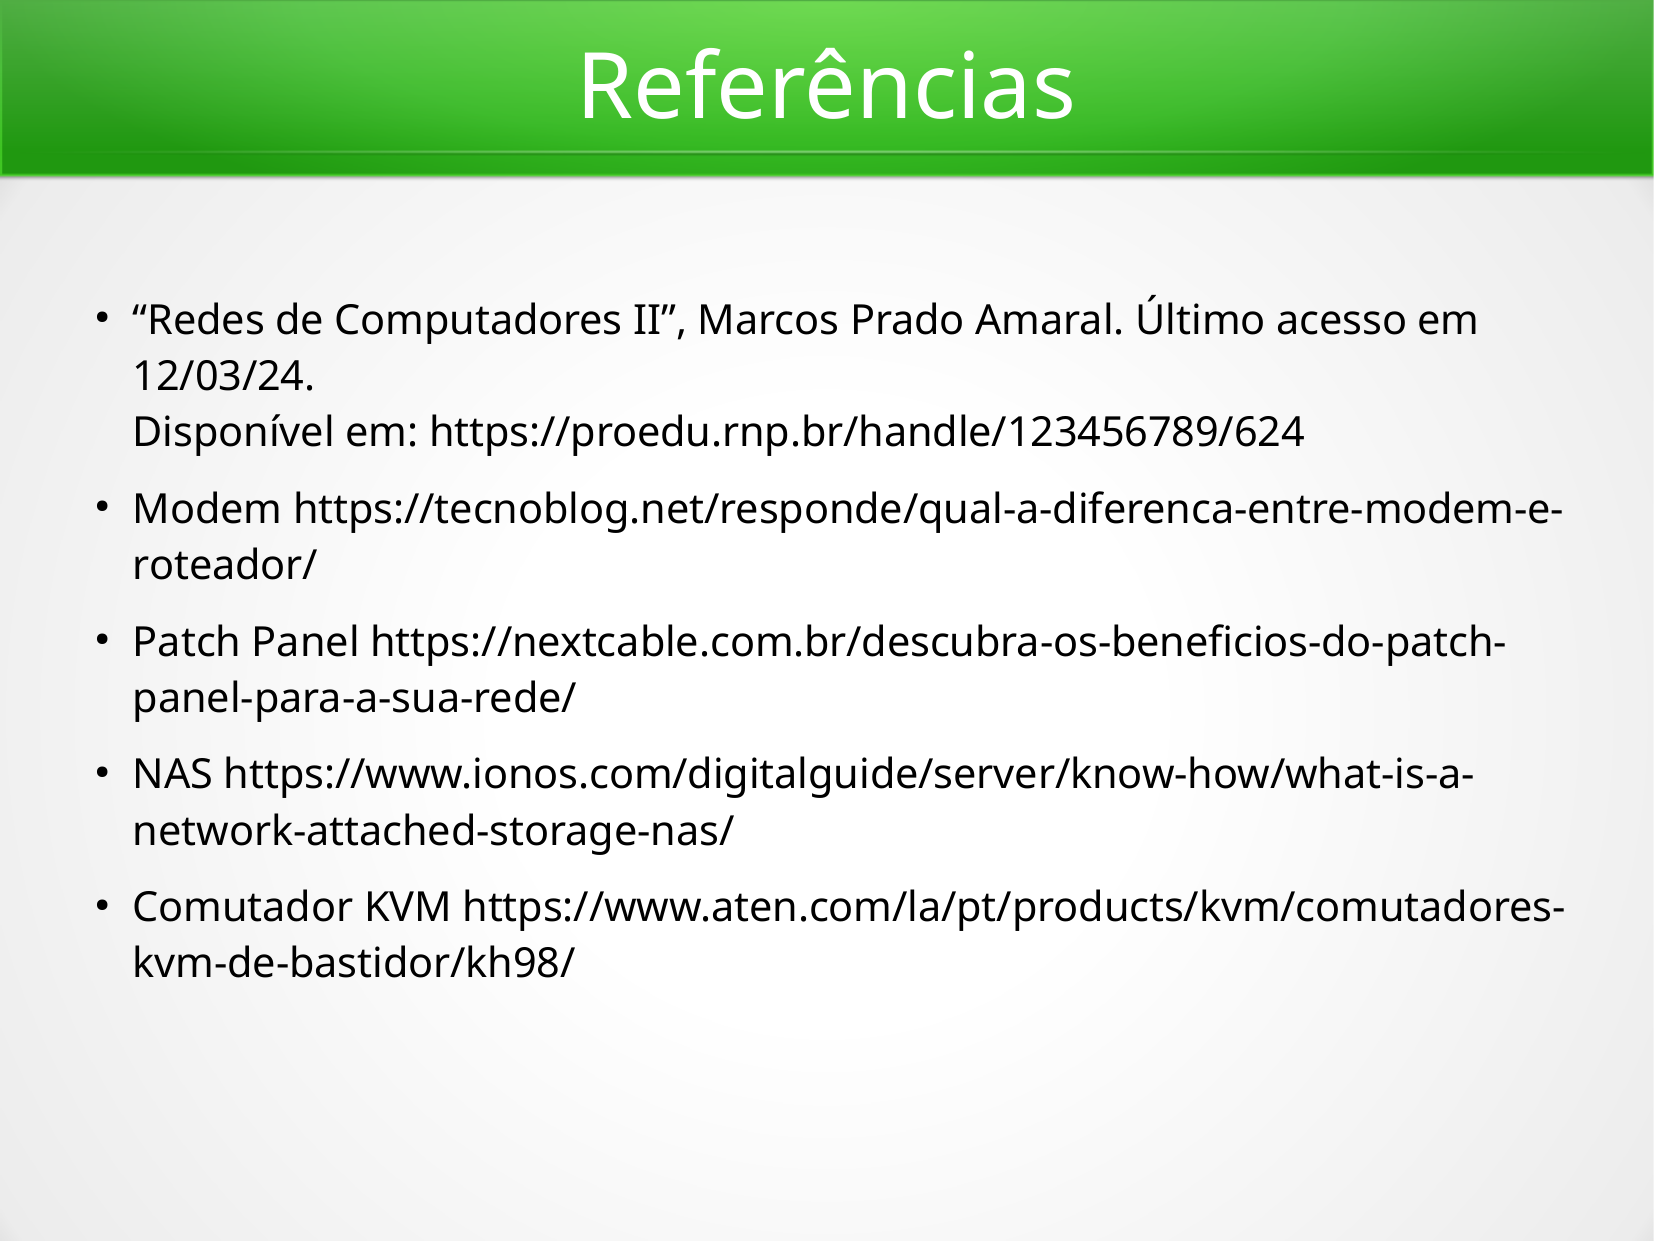

# Referências
“Redes de Computadores II”, Marcos Prado Amaral. Último acesso em 12/03/24.
Disponível em: https://proedu.rnp.br/handle/123456789/624
Modem https://tecnoblog.net/responde/qual-a-diferenca-entre-modem-e-roteador/
Patch Panel https://nextcable.com.br/descubra-os-beneficios-do-patch-panel-para-a-sua-rede/
NAS https://www.ionos.com/digitalguide/server/know-how/what-is-a-network-attached-storage-nas/
Comutador KVM https://www.aten.com/la/pt/products/kvm/comutadores-kvm-de-bastidor/kh98/